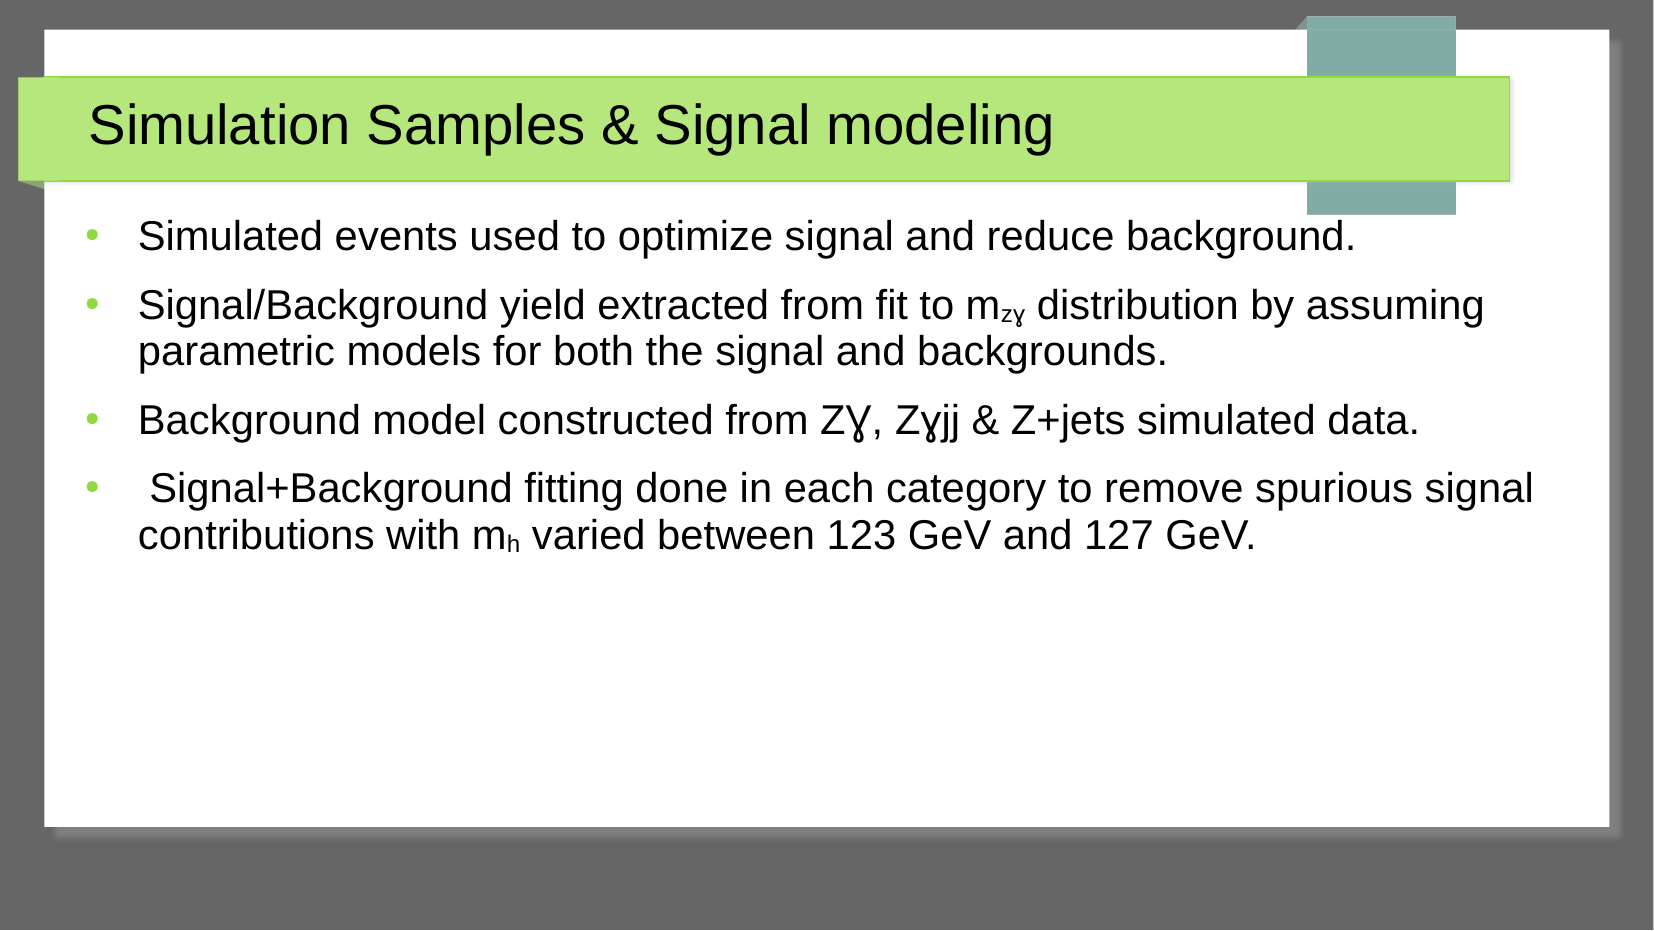

# Simulation Samples & Signal modeling
Simulated events used to optimize signal and reduce background.
Signal/Background yield extracted from fit to mzɣ distribution by assuming parametric models for both the signal and backgrounds.
Background model constructed from ZƔ, Zɣjj & Z+jets simulated data.
 Signal+Background fitting done in each category to remove spurious signal contributions with mh varied between 123 GeV and 127 GeV.